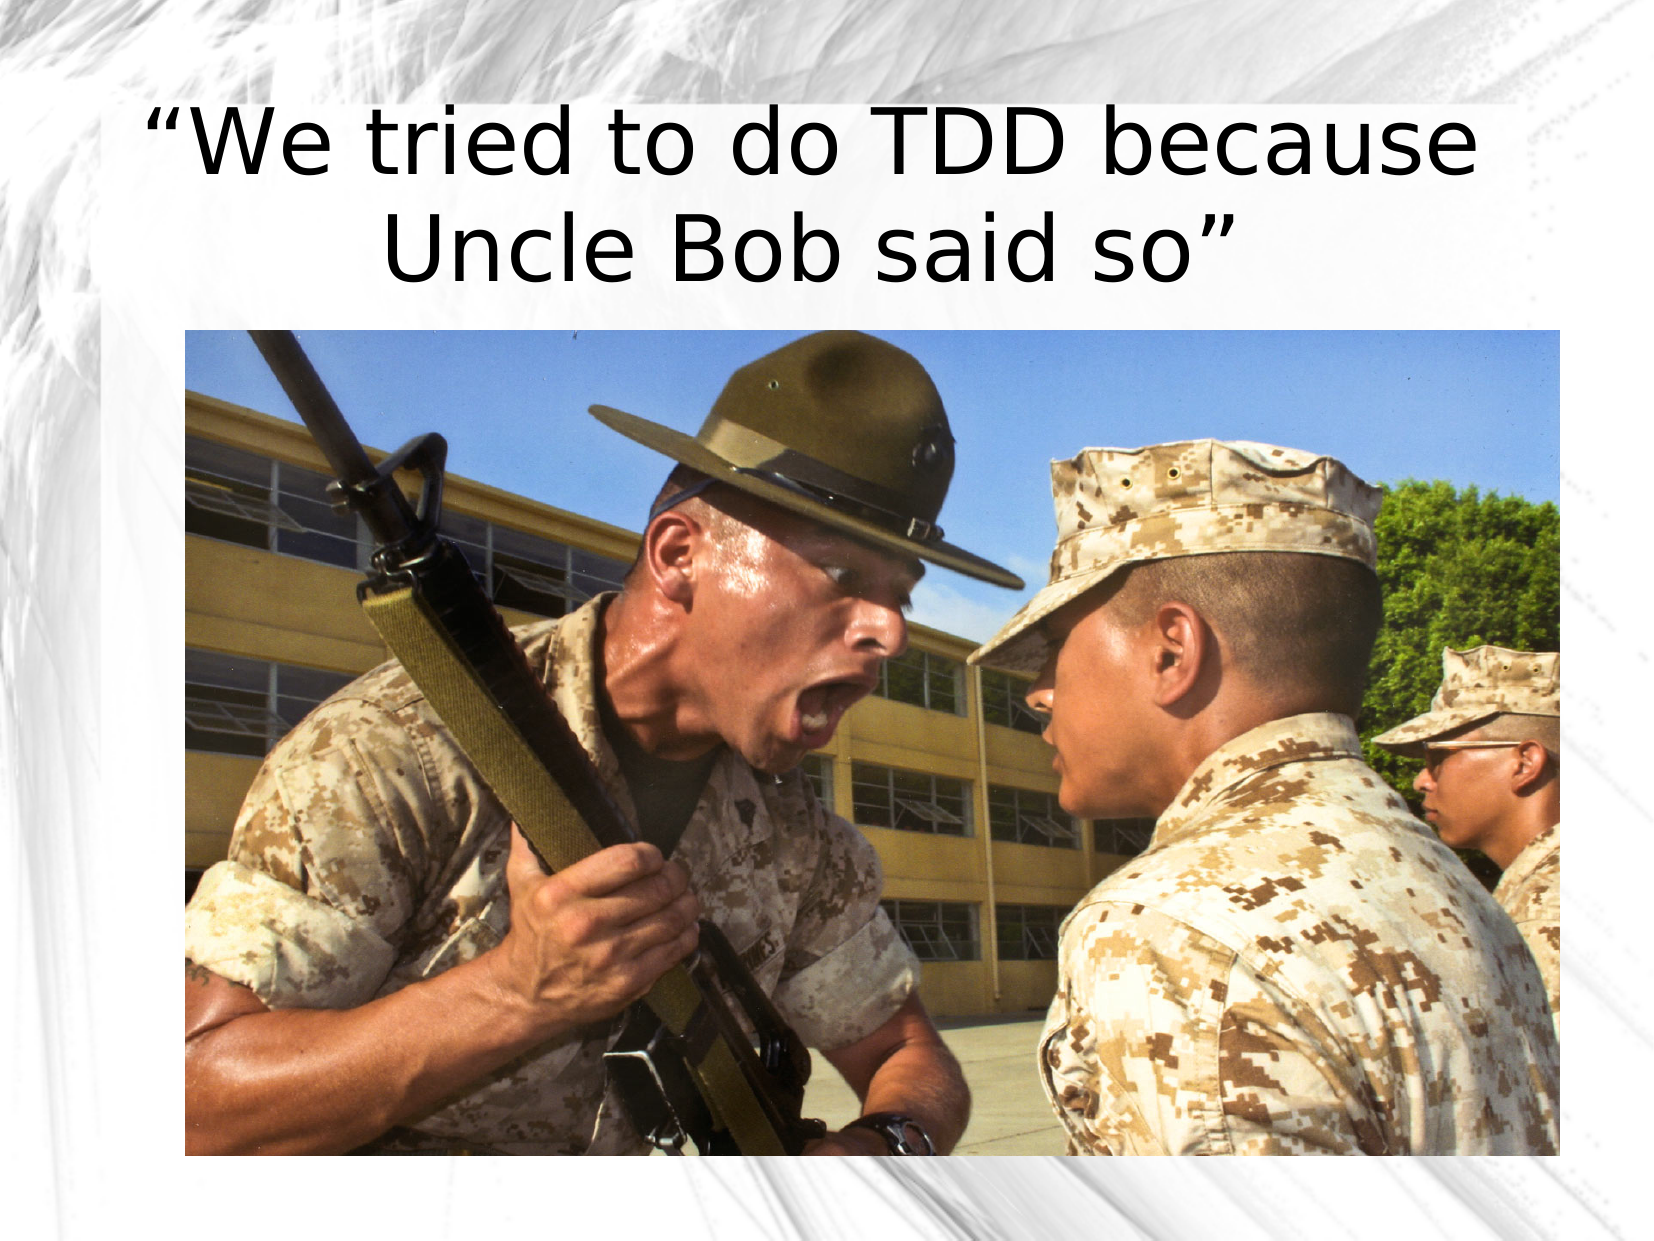

# “We tried to do TDD because Uncle Bob said so”
@robashton